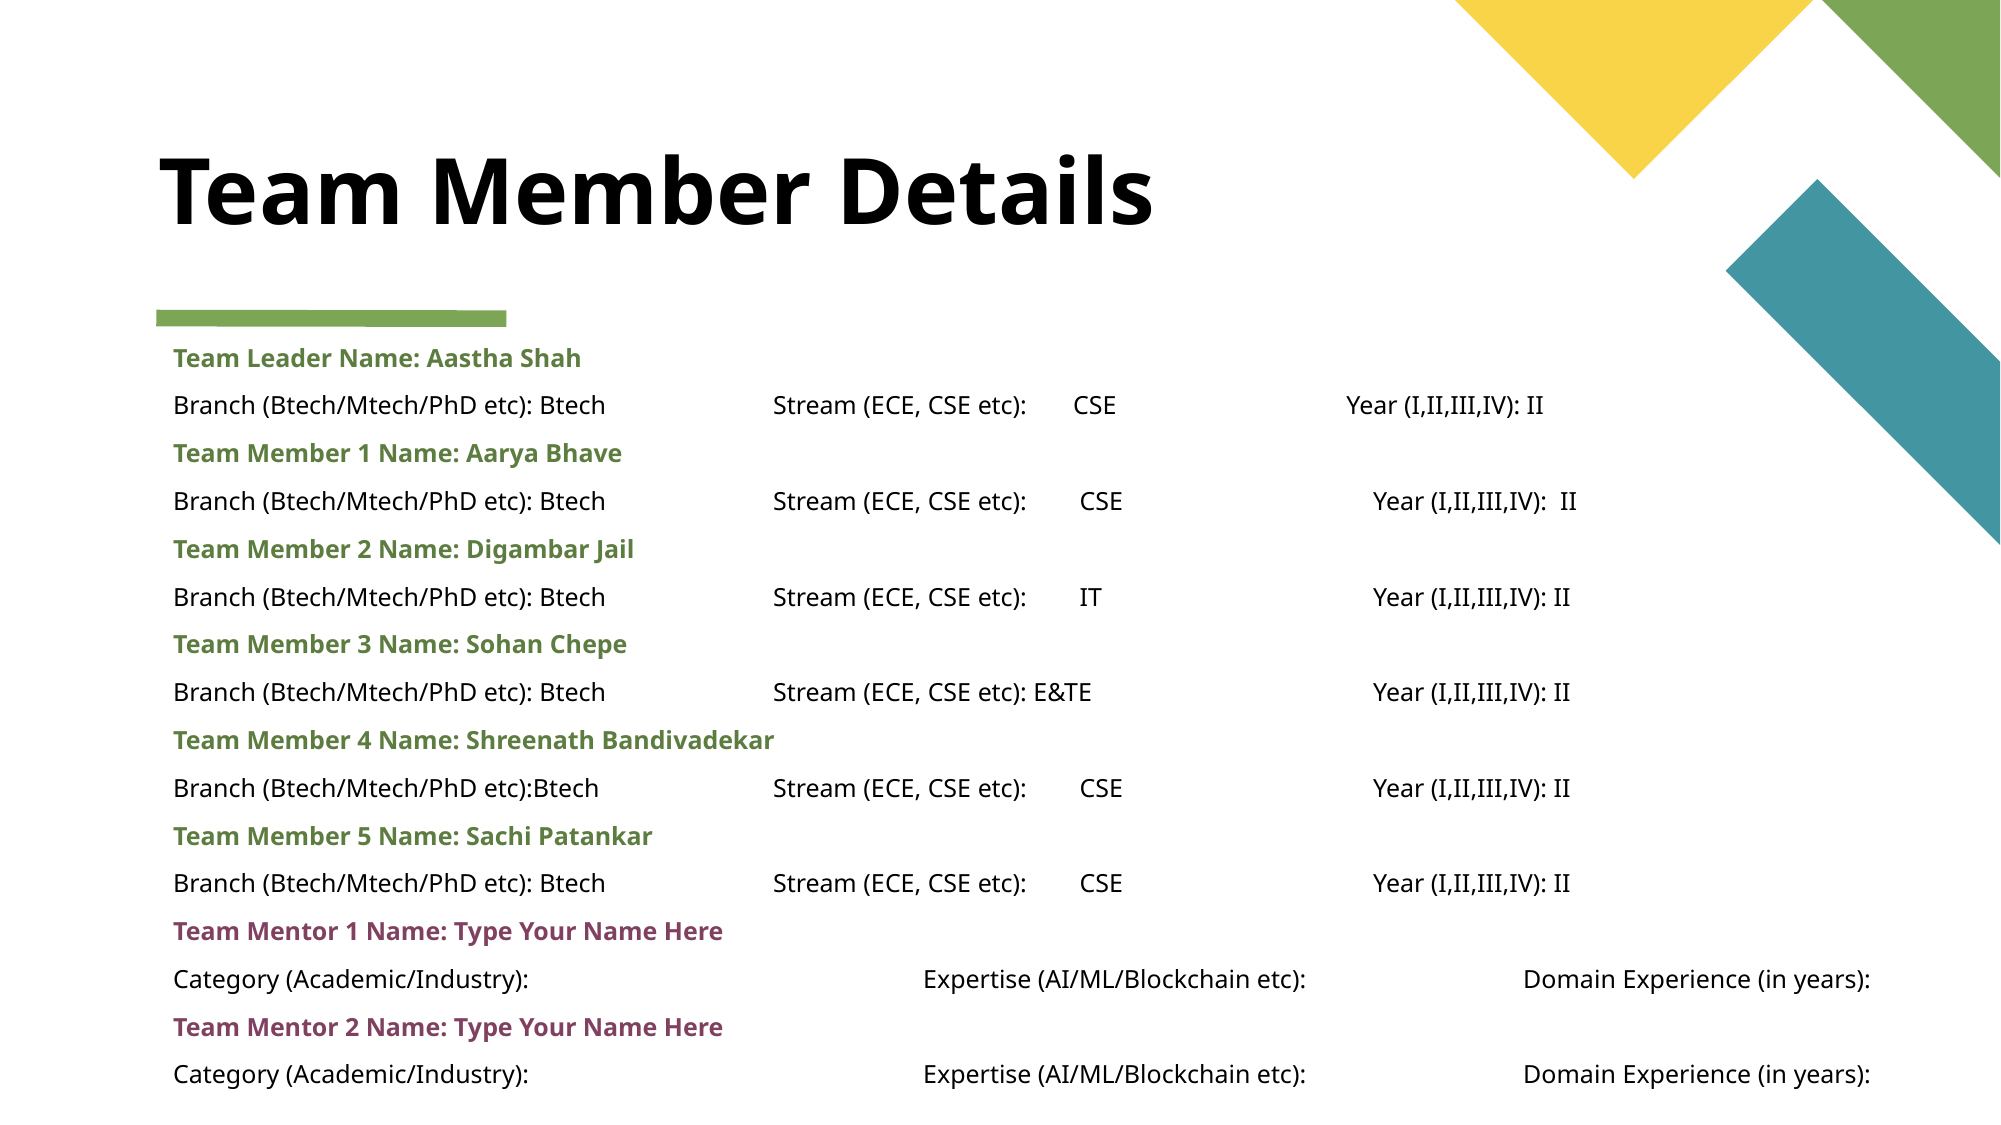

# Team Member Details
Team Leader Name: Aastha Shah
Branch (Btech/Mtech/PhD etc): Btech		Stream (ECE, CSE etc):	CSE	 Year (I,II,III,IV): II
Team Member 1 Name: Aarya Bhave
Branch (Btech/Mtech/PhD etc): Btech		Stream (ECE, CSE etc):	 CSE		Year (I,II,III,IV): II
Team Member 2 Name: Digambar Jail
Branch (Btech/Mtech/PhD etc): Btech		Stream (ECE, CSE etc):	 IT		Year (I,II,III,IV): II
Team Member 3 Name: Sohan Chepe
Branch (Btech/Mtech/PhD etc): Btech		Stream (ECE, CSE etc): E&TE		Year (I,II,III,IV): II
Team Member 4 Name: Shreenath Bandivadekar
Branch (Btech/Mtech/PhD etc):Btech		Stream (ECE, CSE etc):	 CSE		Year (I,II,III,IV): II
Team Member 5 Name: Sachi Patankar
Branch (Btech/Mtech/PhD etc): Btech		Stream (ECE, CSE etc):	 CSE		Year (I,II,III,IV): II
Team Mentor 1 Name: Type Your Name Here
Category (Academic/Industry): 			Expertise (AI/ML/Blockchain etc): 		Domain Experience (in years):
Team Mentor 2 Name: Type Your Name Here
Category (Academic/Industry):		 	Expertise (AI/ML/Blockchain etc): 		Domain Experience (in years):